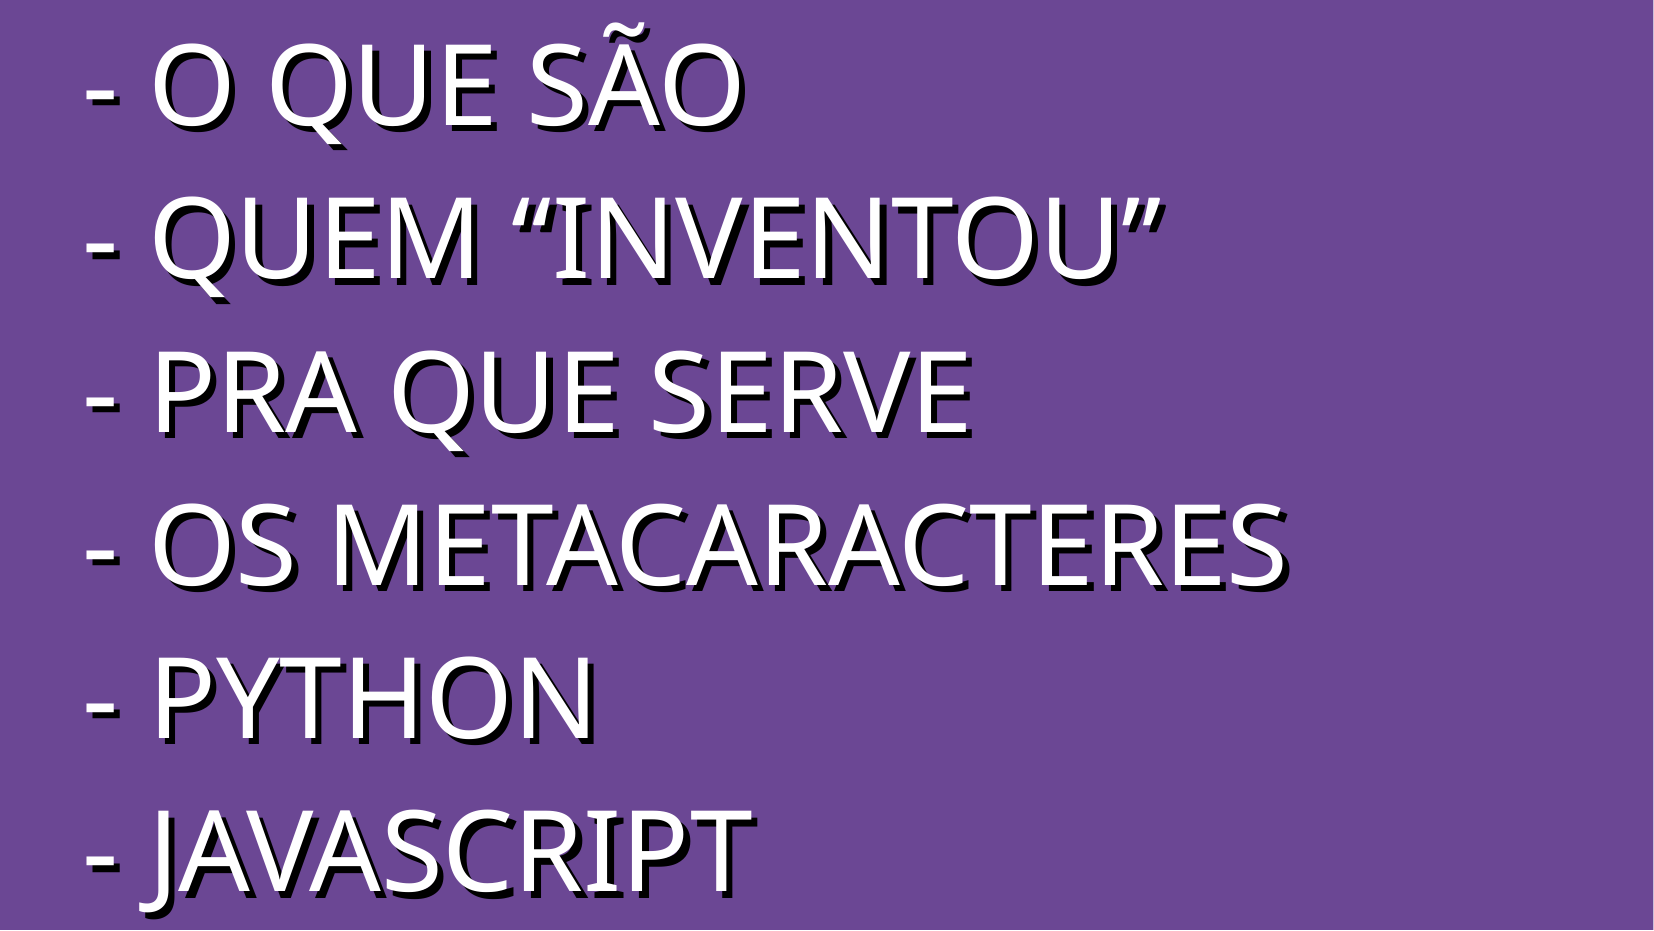

# - O QUE SÃO
- QUEM “INVENTOU”
- PRA QUE SERVE
- OS METACARACTERES
- PYTHON
- JAVASCRIPT